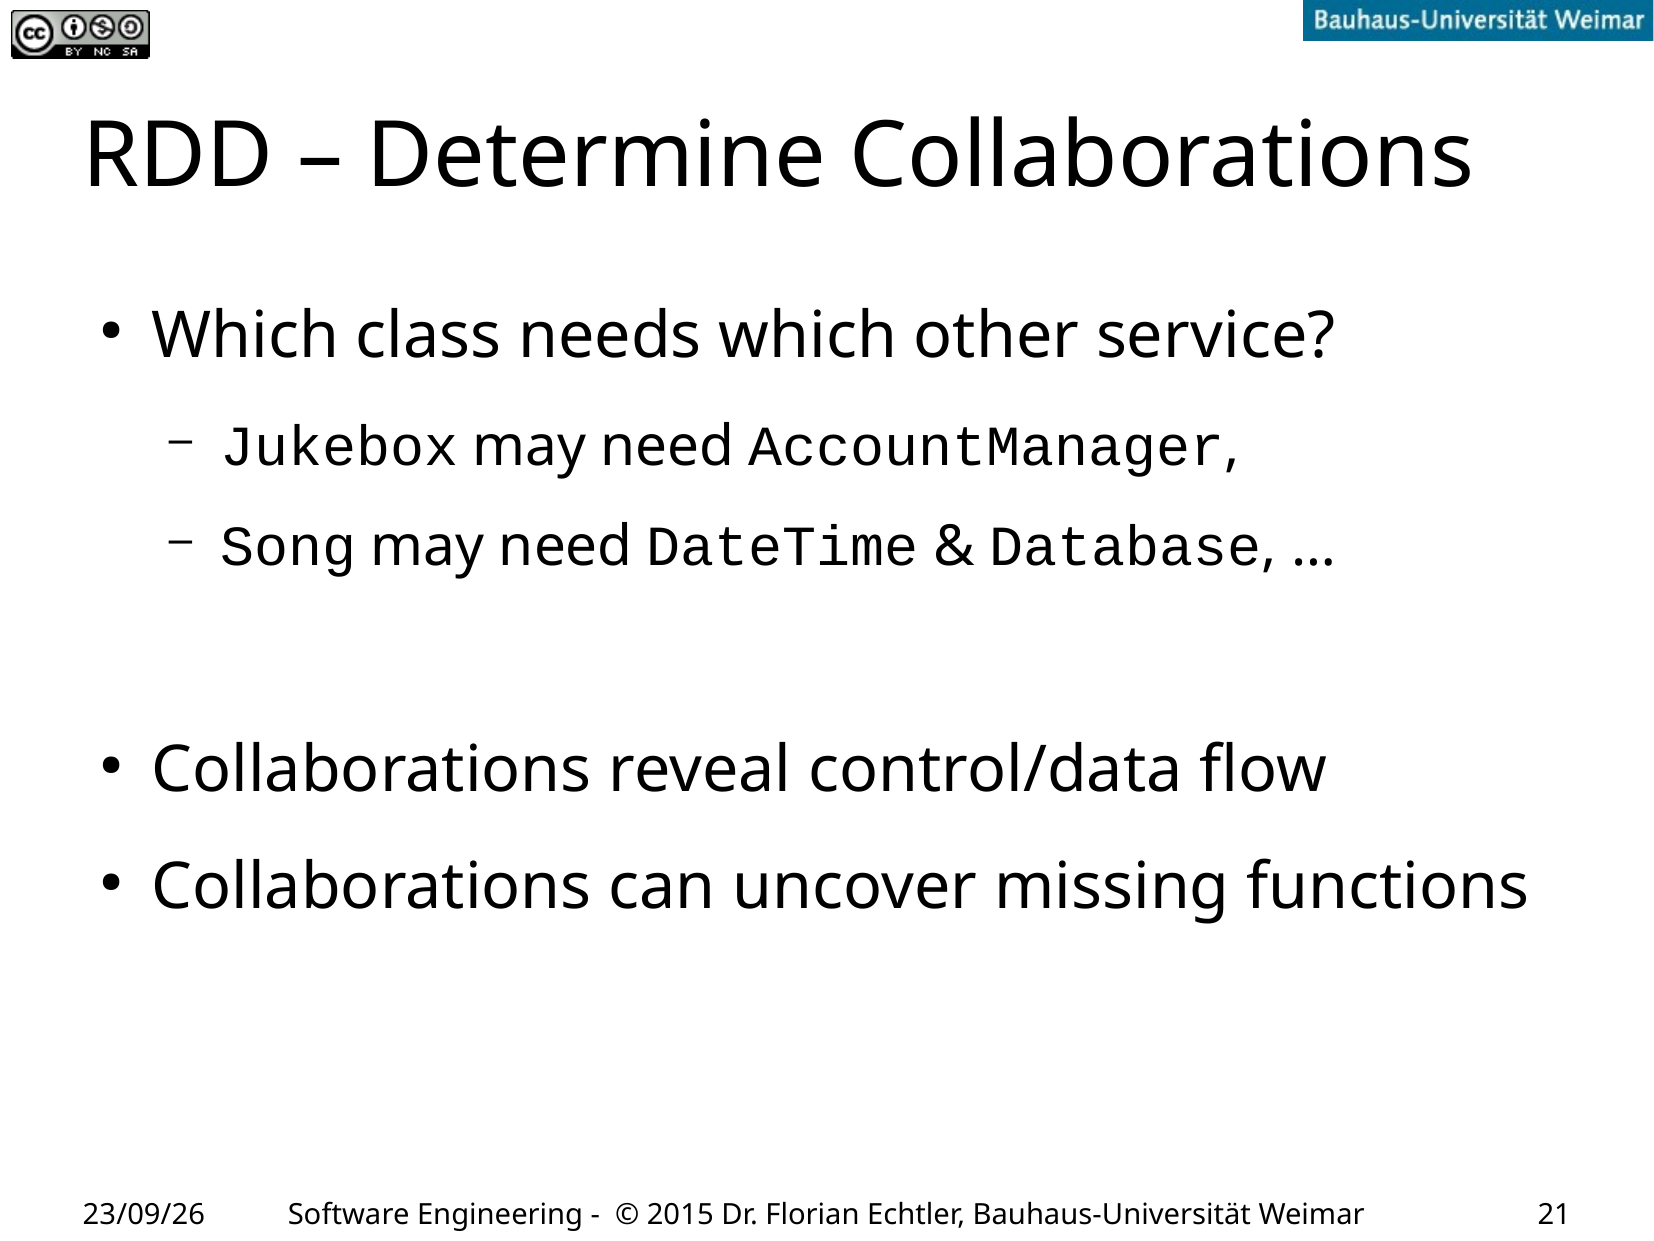

# RDD – Determine Collaborations
Which class needs which other service?
Jukebox may need AccountManager,
Song may need DateTime & Database, …
Collaborations reveal control/data flow
Collaborations can uncover missing functions
Software Engineering - © 2015 Dr. Florian Echtler, Bauhaus-Universität Weimar
21